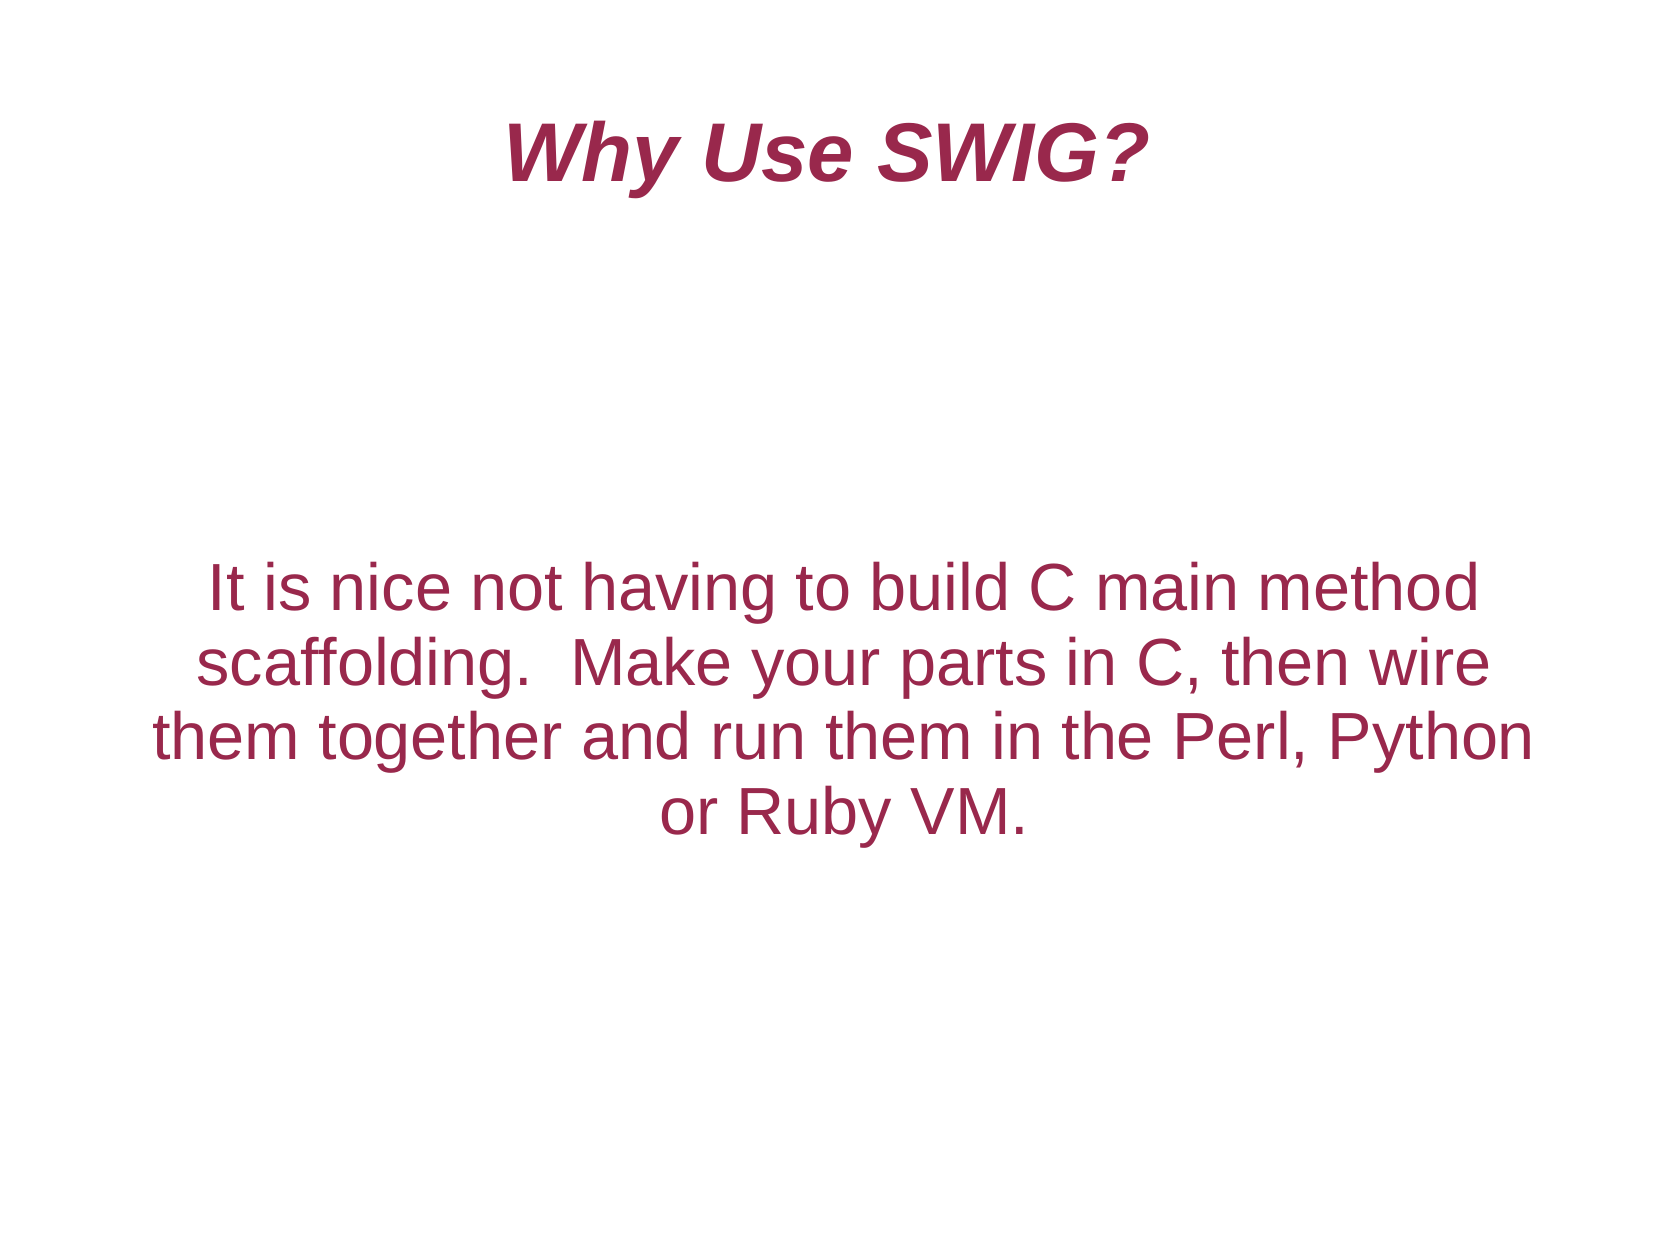

# Why Use SWIG?
It is nice not having to build C main method scaffolding. Make your parts in C, then wire them together and run them in the Perl, Python or Ruby VM.